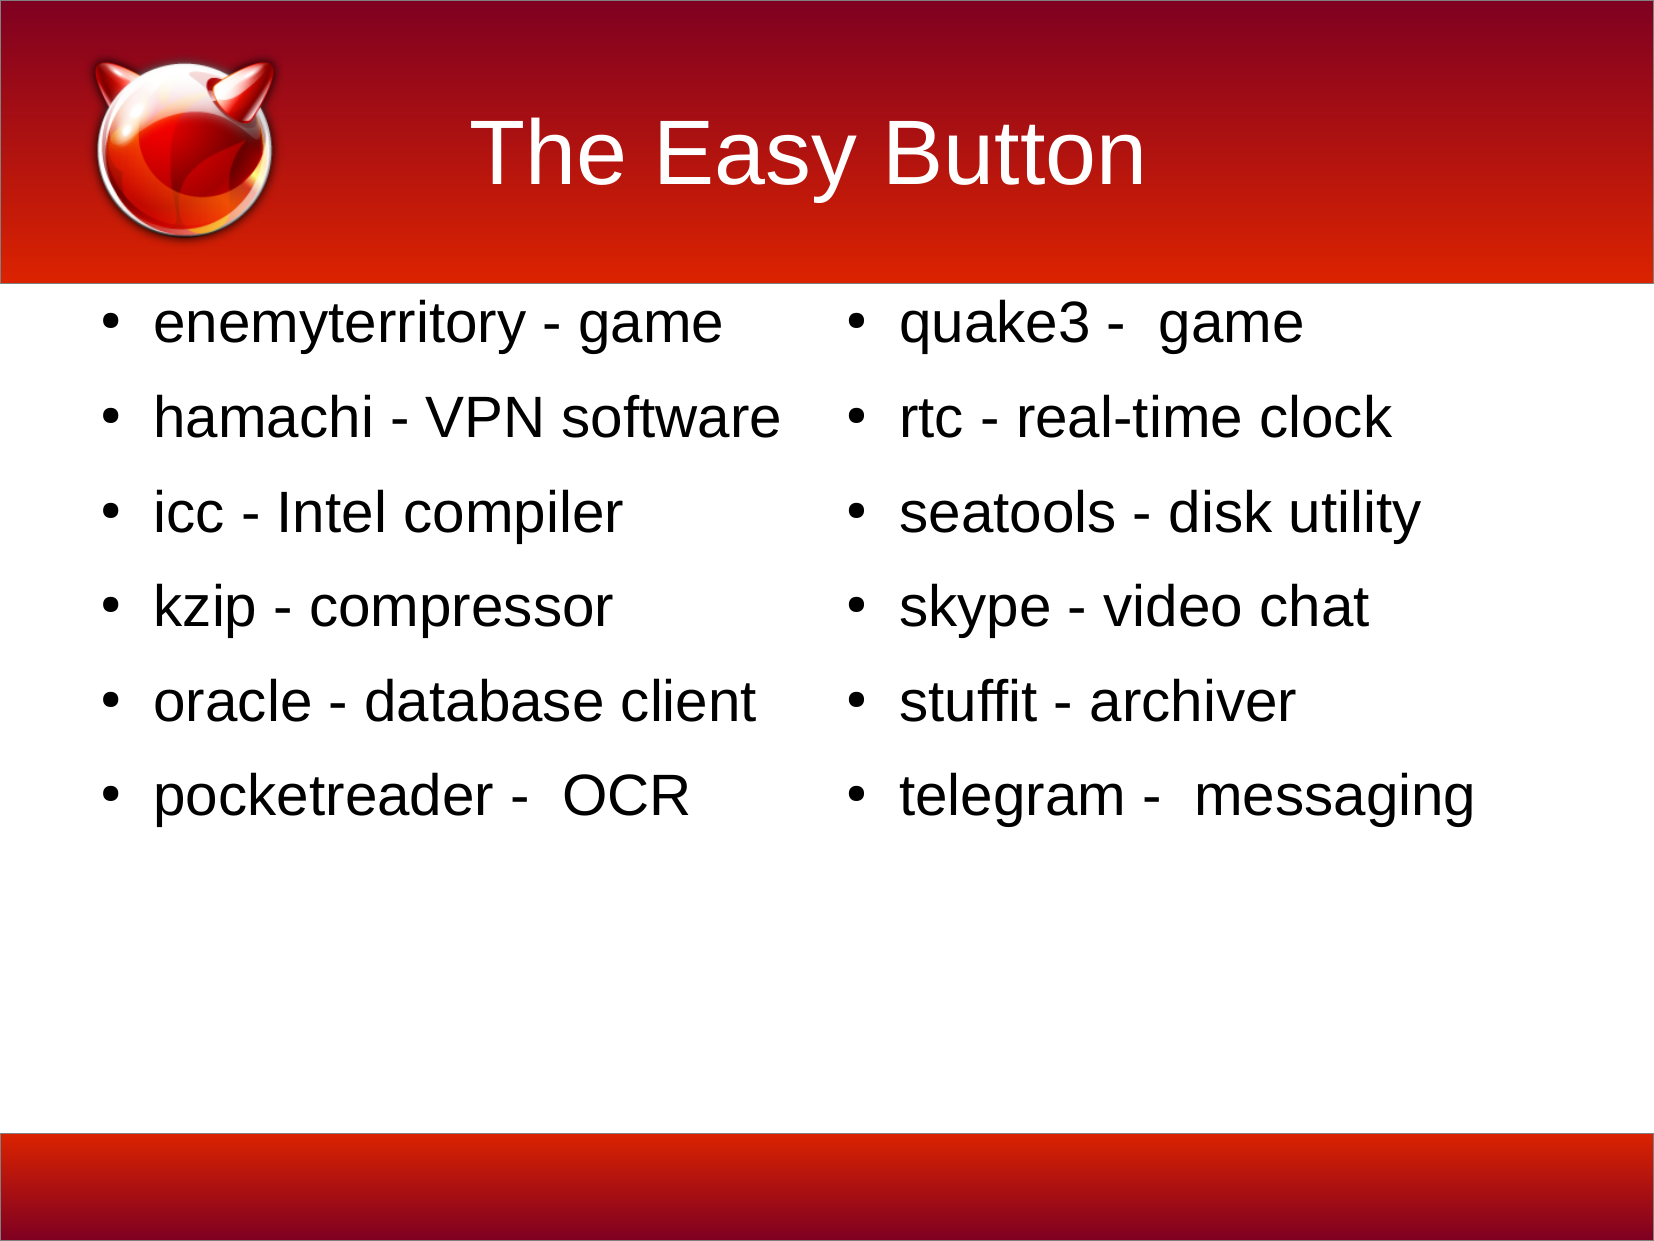

# The Easy Button
enemyterritory - game
hamachi - VPN software
icc - Intel compiler
kzip - compressor
oracle - database client
pocketreader - OCR
quake3 - game
rtc - real-time clock
seatools - disk utility
skype - video chat
stuffit - archiver
telegram - messaging